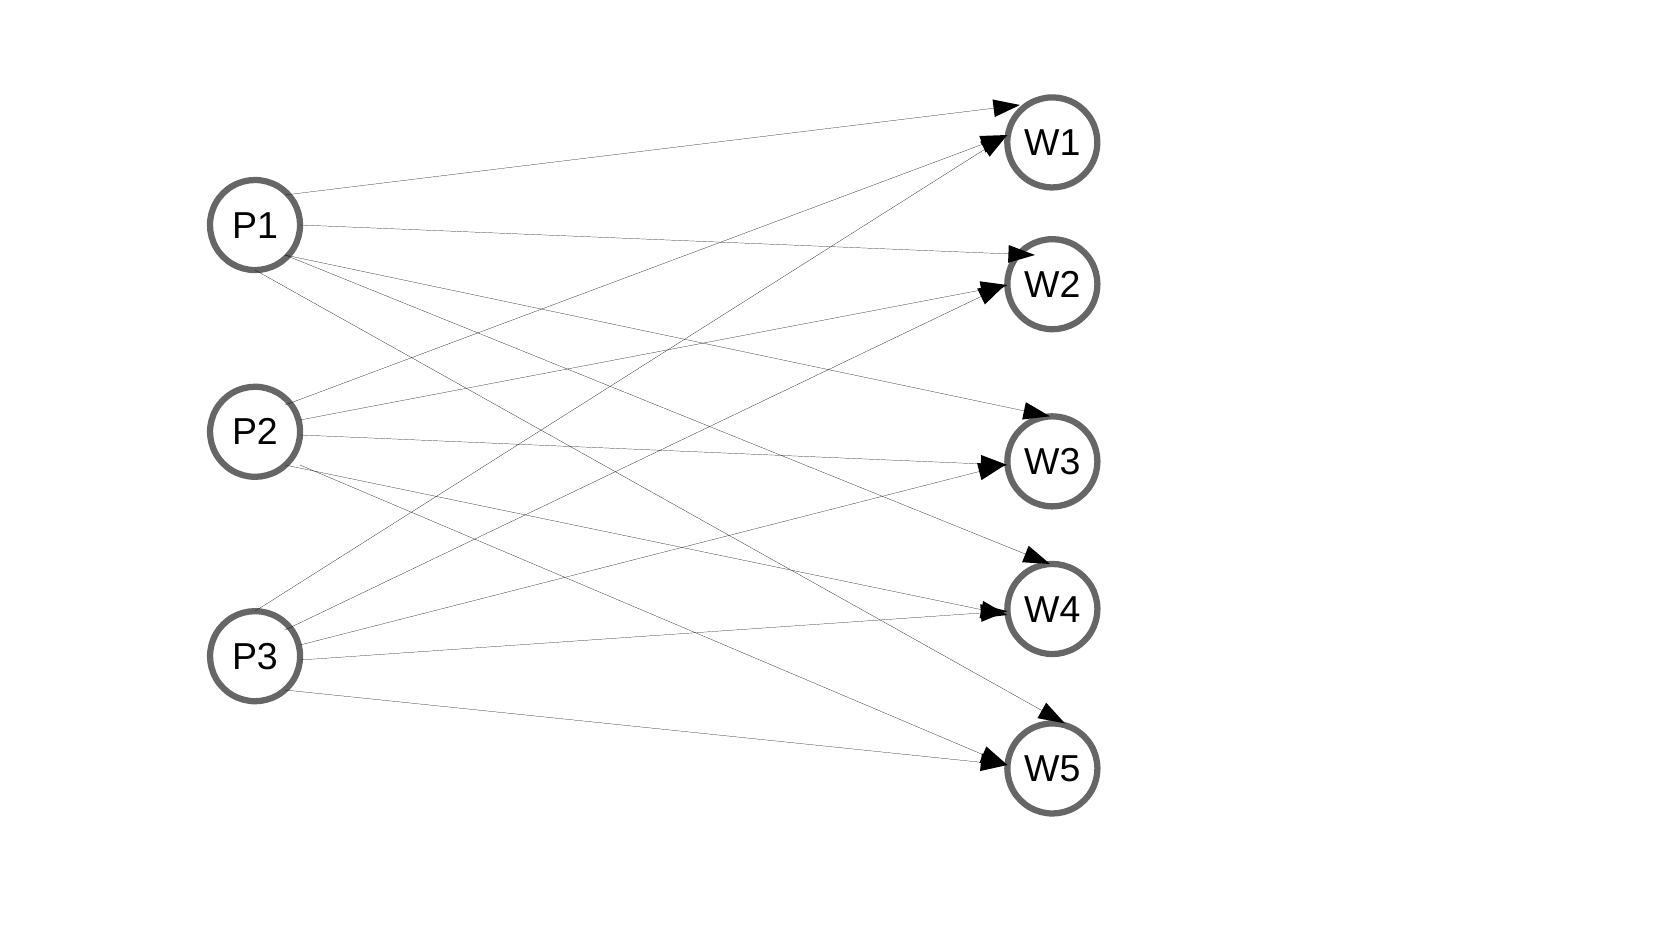

W1
P1
W2
P2
W3
W4
P3
W5